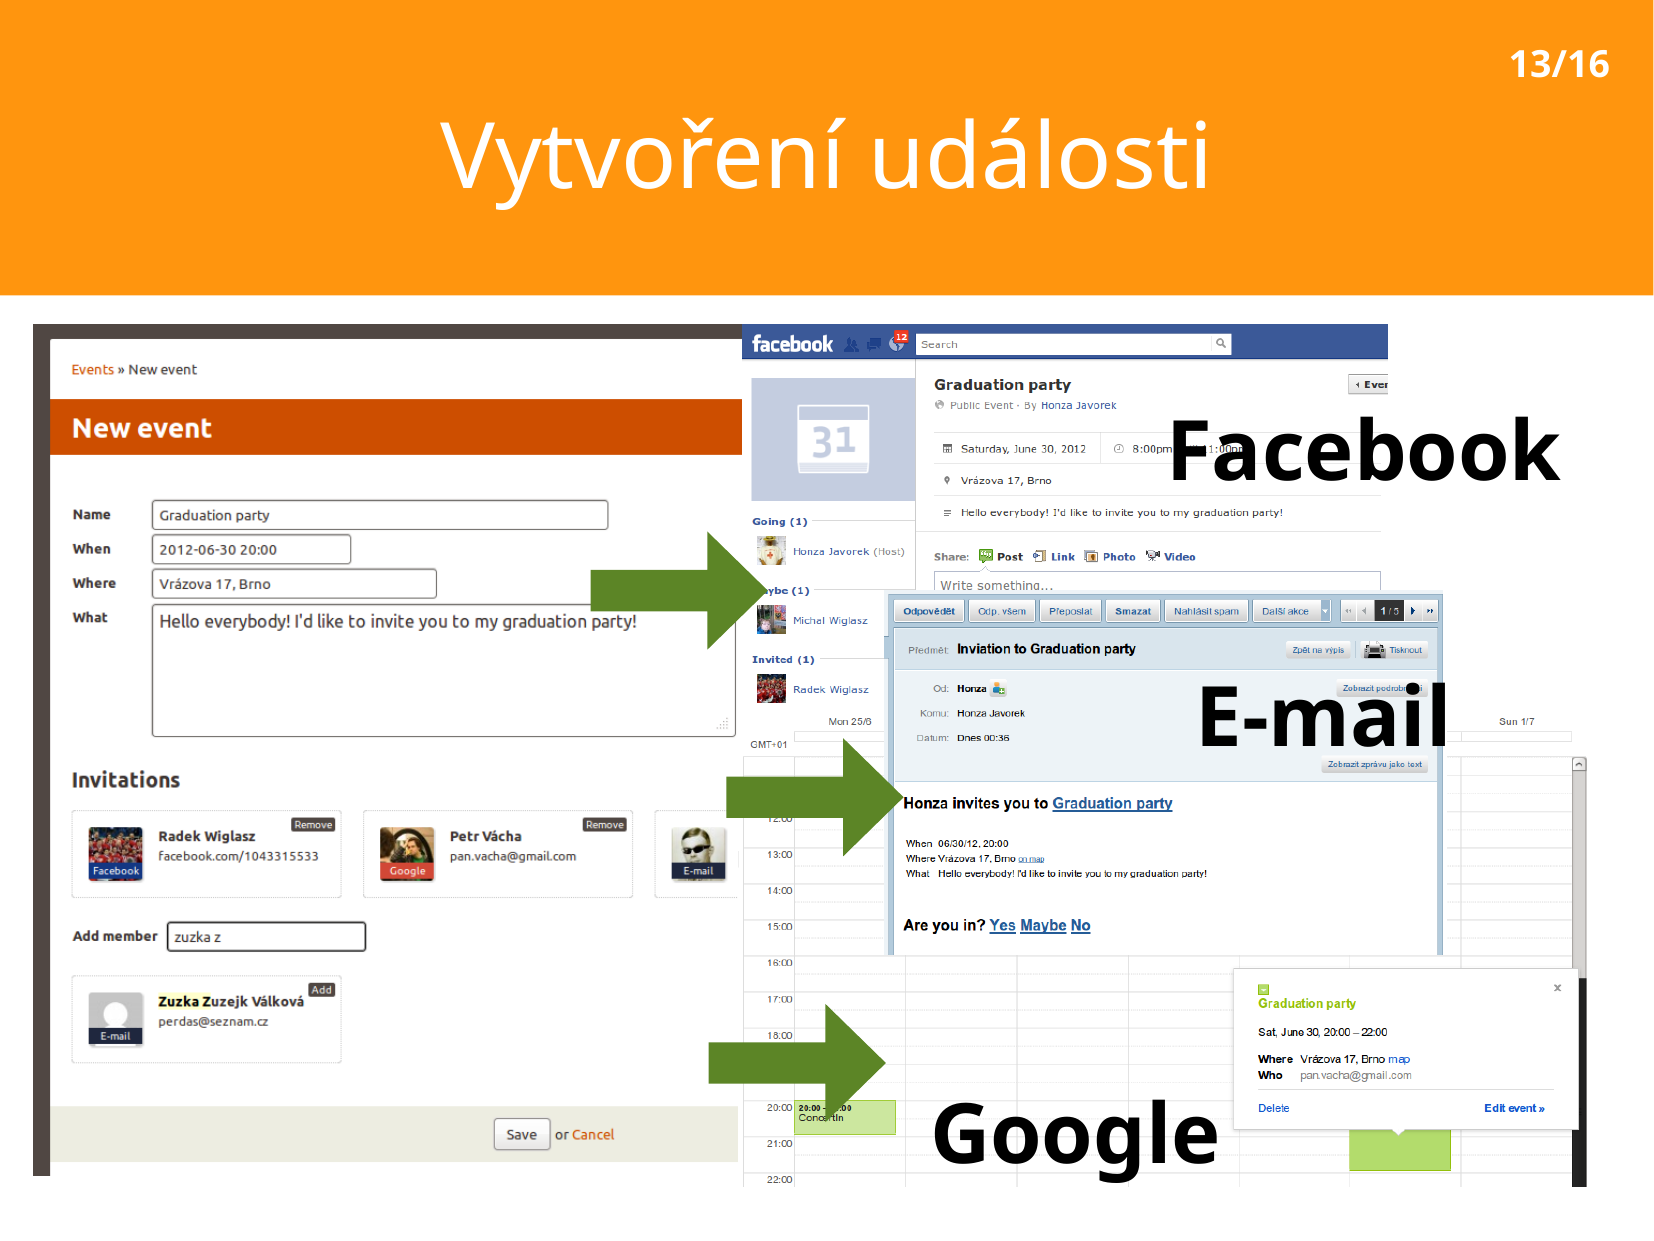

13/16
# Vytvoření události
Facebook
E-mail
Google